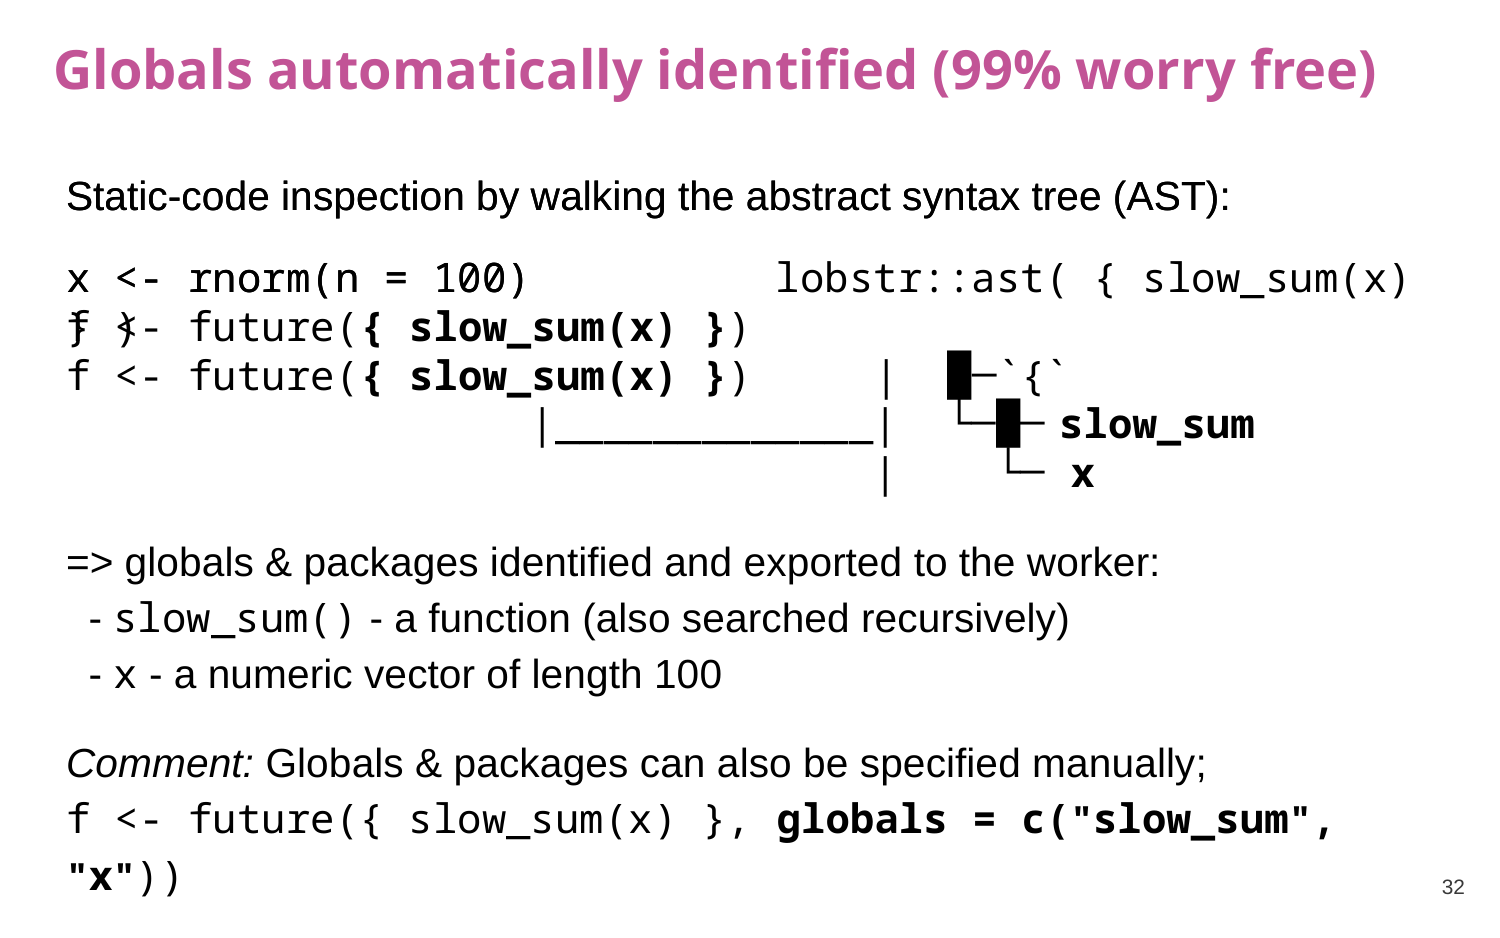

Globals automatically identified (99% worry free)
# Static-code inspection by walking the abstract syntax tree (AST):
x <- rnorm(n = 100)
f <- future({ slow_sum(x) })
Static-code inspection by walking the abstract syntax tree (AST):
x <- rnorm(n = 100) lobstr::ast( { slow_sum(x) } )
f <- future({ slow_sum(x) }) | █─`{`
 |_____________| └─█─ slow_sum
 | └─ x
=> globals & packages identified and exported to the worker:
 - slow_sum() - a function (also searched recursively)
 - x - a numeric vector of length 100
Comment: Globals & packages can also be specified manually;
f <- future({ slow_sum(x) }, globals = c("slow_sum", "x"))